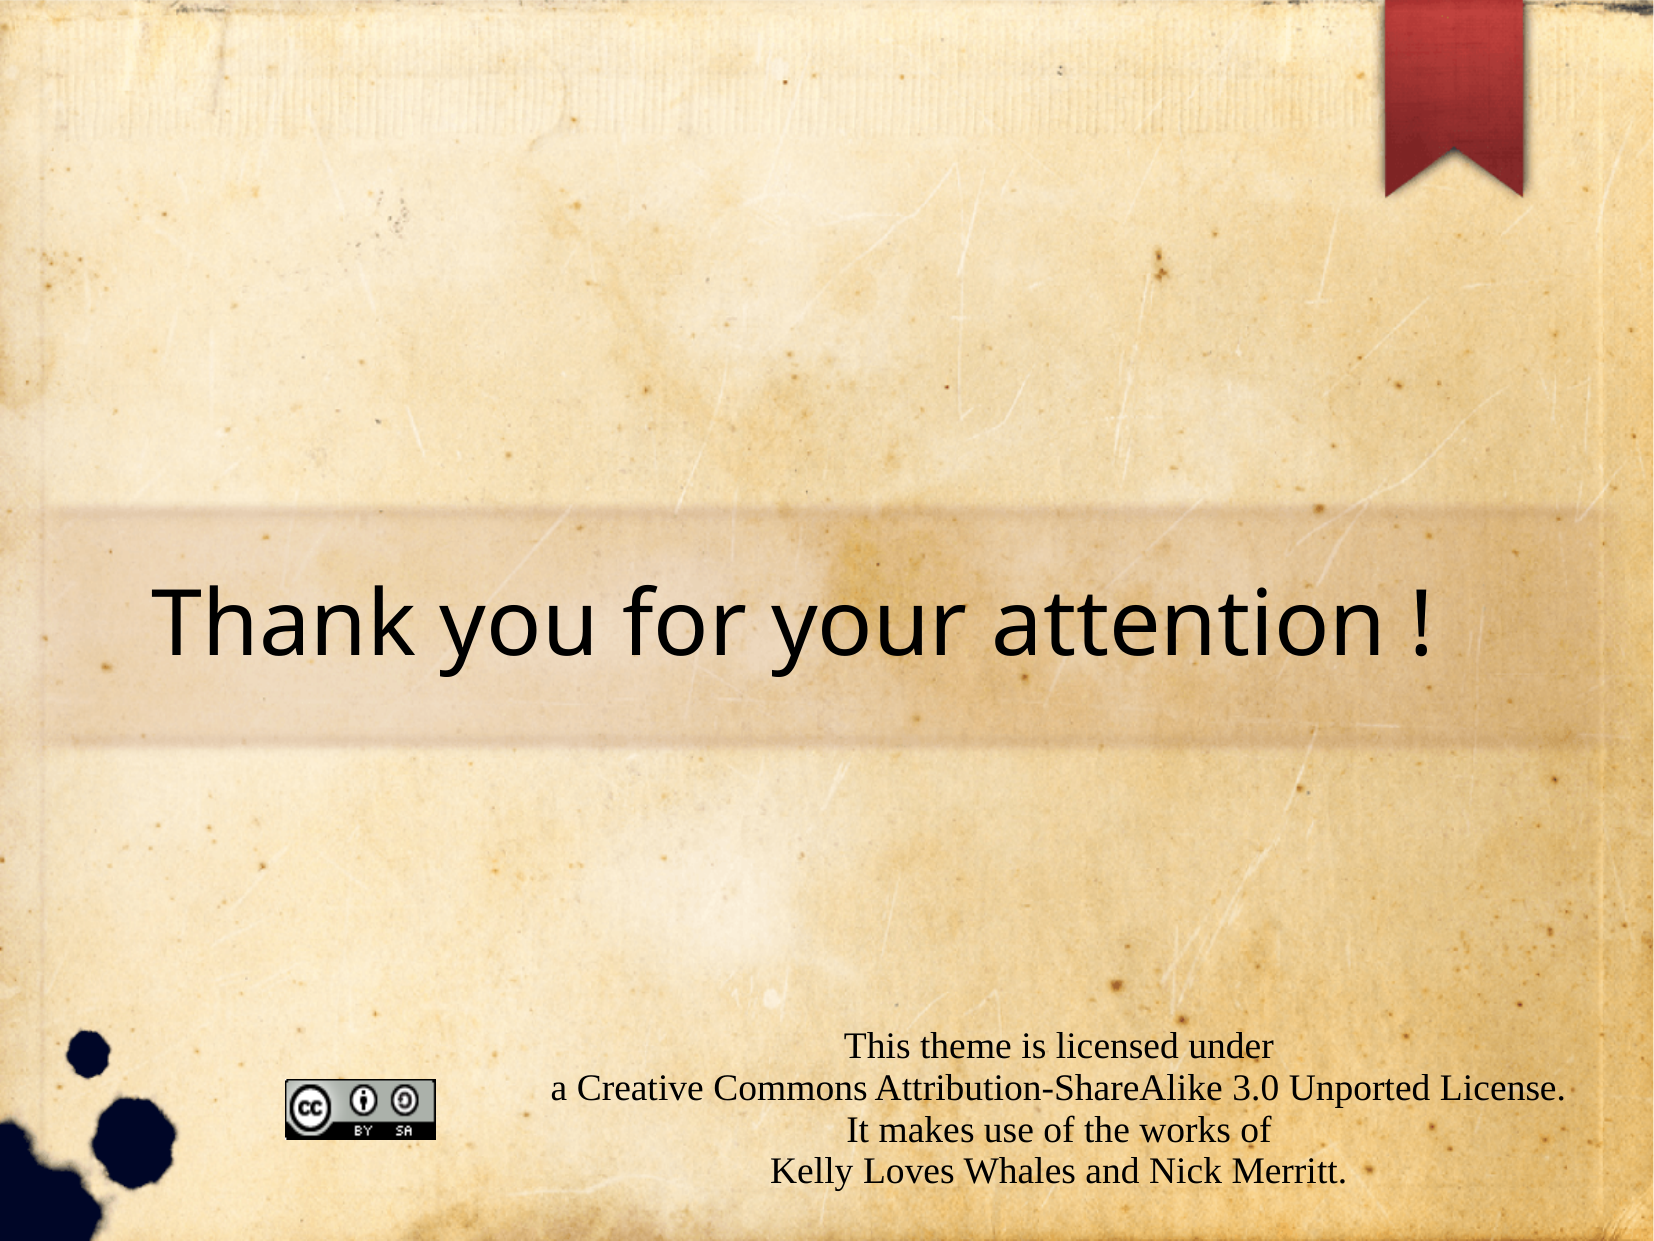

Thank you for your attention !
# This theme is licensed under a Creative Commons Attribution-ShareAlike 3.0 Unported License. It makes use of the works of Kelly Loves Whales and Nick Merritt.